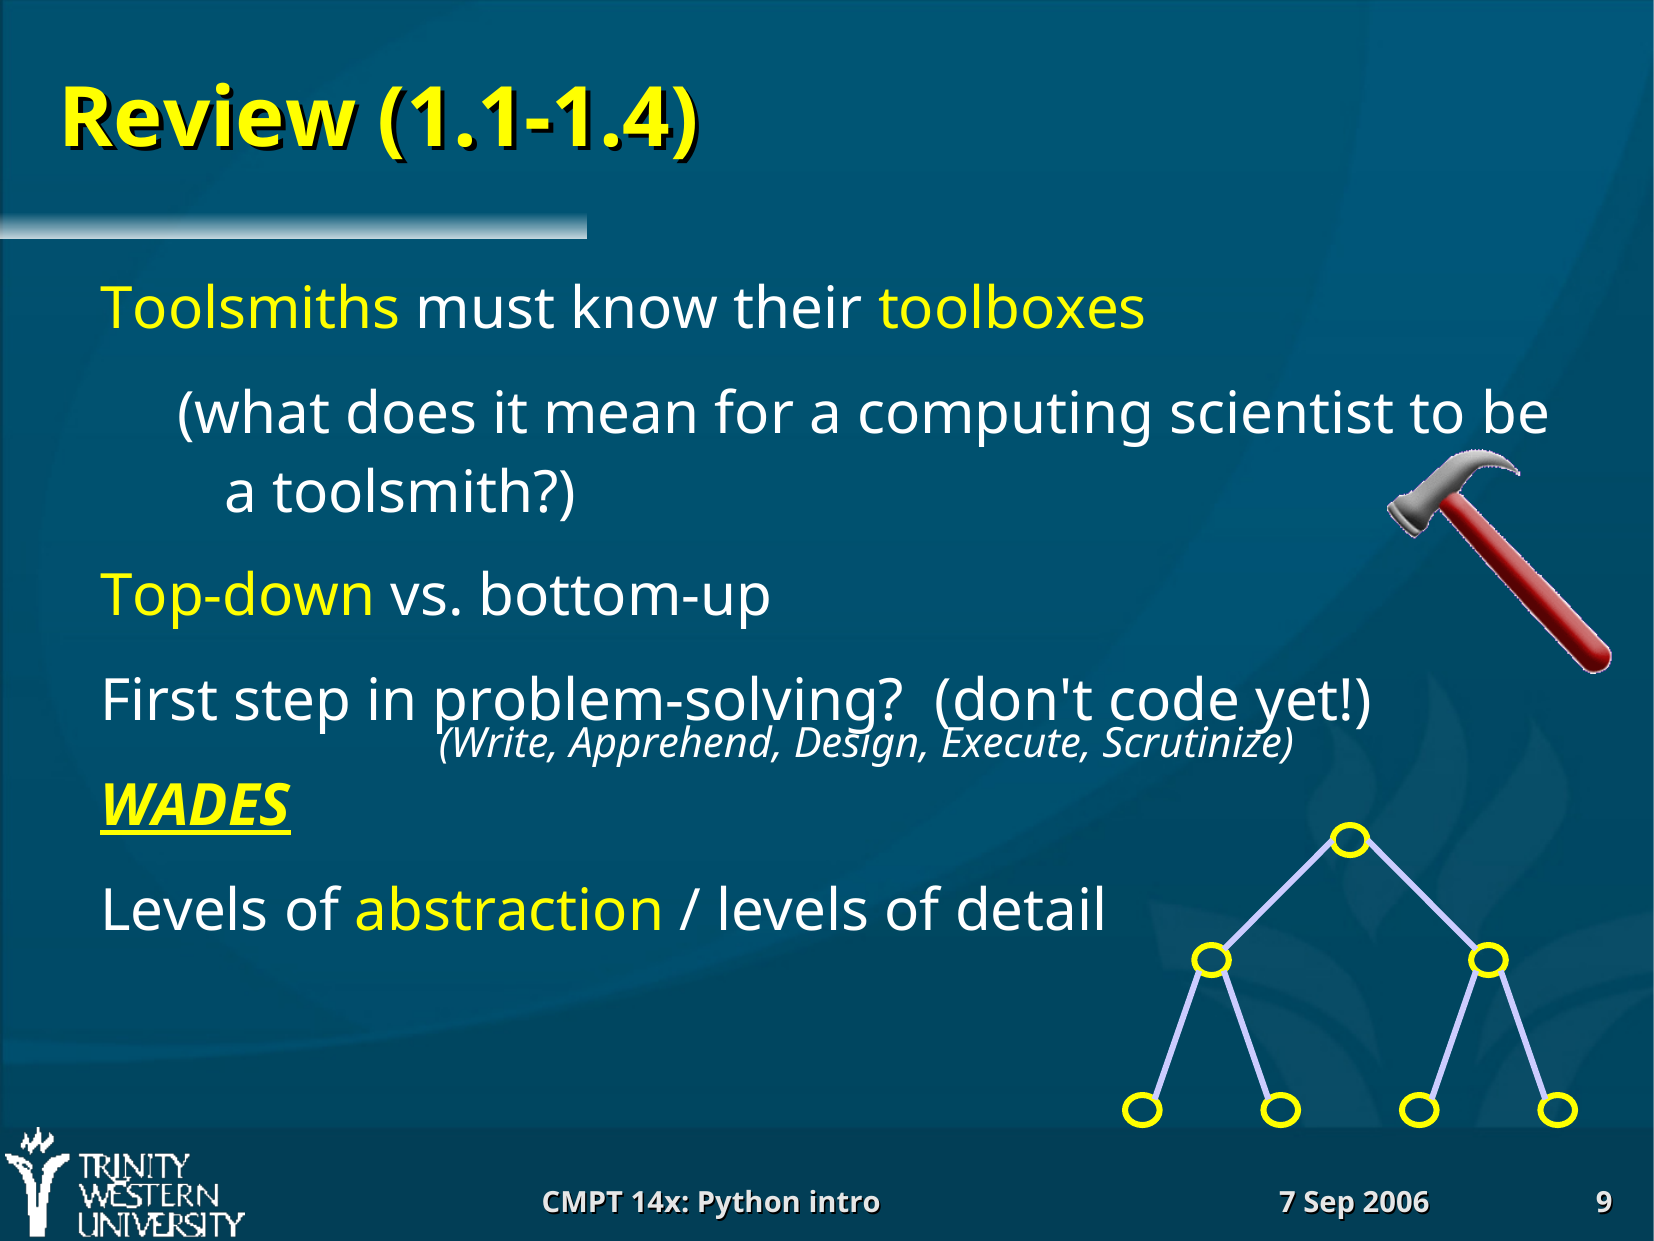

Review (1.1-1.4)
# Toolsmiths must know their toolboxes
(what does it mean for a computing scientist to be a toolsmith?)
Top-down vs. bottom-up
First step in problem-solving? (don't code yet!)
WADES
Levels of abstraction / levels of detail
(Write, Apprehend, Design, Execute, Scrutinize)
CMPT 14x: Python intro
7 Sep 2006
9